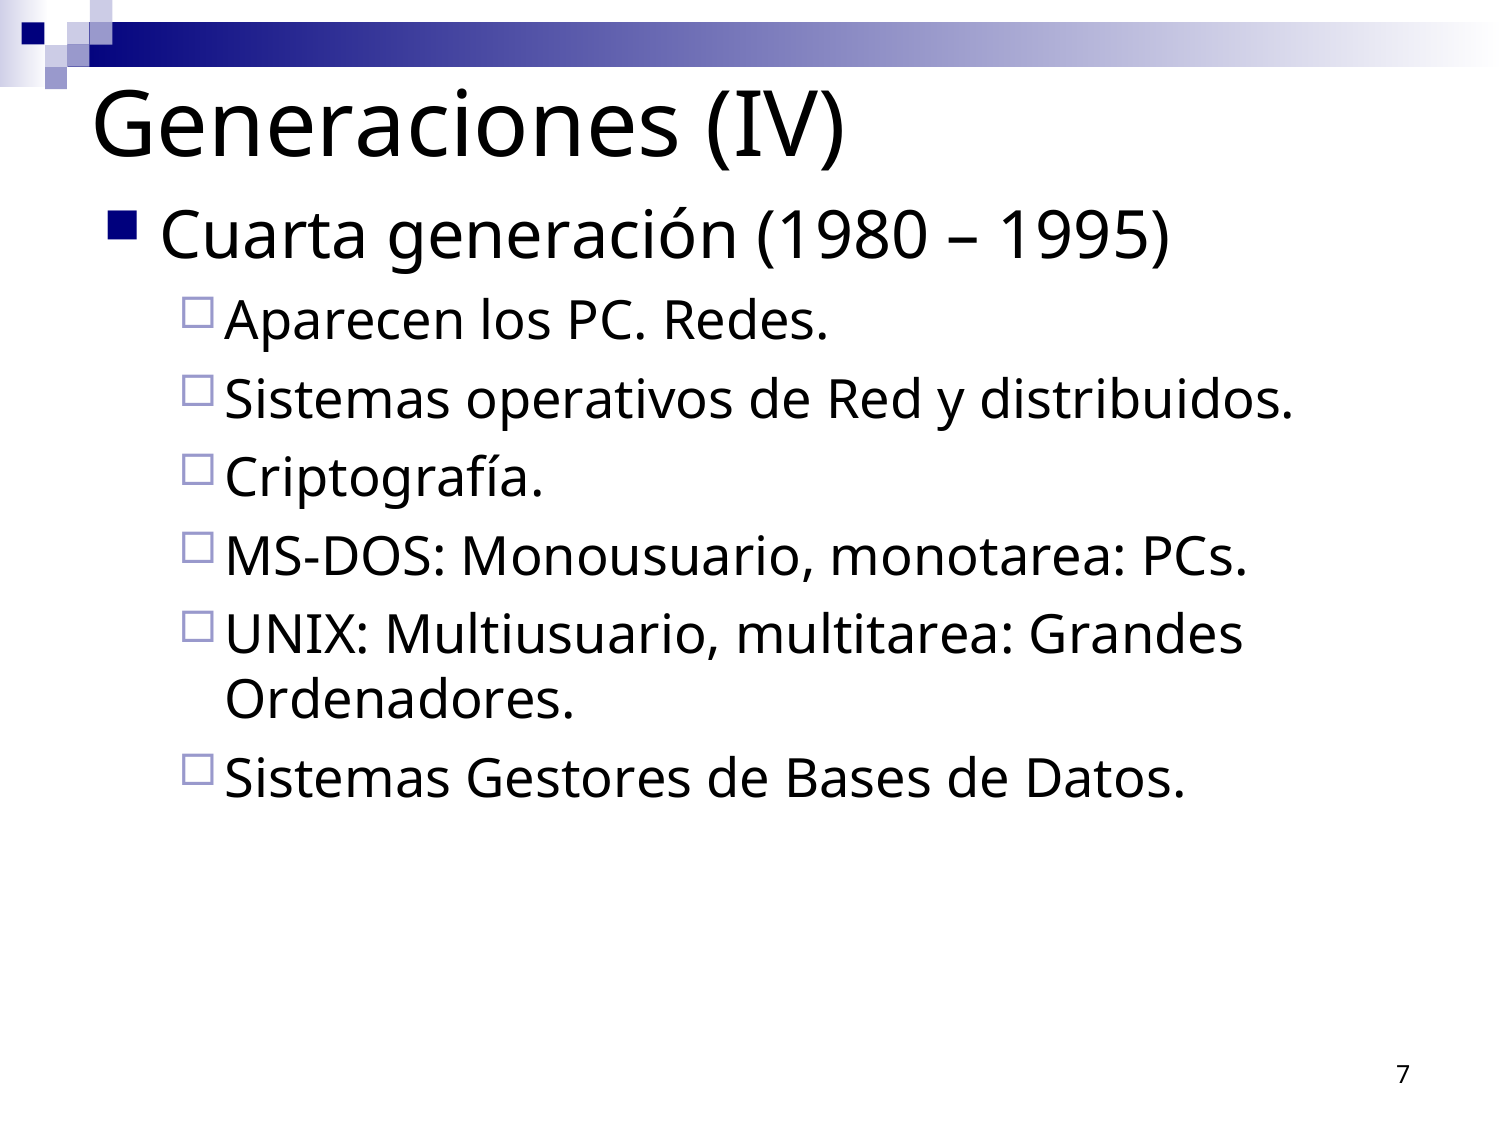

Generaciones (IV)
Cuarta generación (1980 – 1995)
Aparecen los PC. Redes.
Sistemas operativos de Red y distribuidos.
Criptografía.
MS-DOS: Monousuario, monotarea: PCs.
UNIX: Multiusuario, multitarea: Grandes Ordenadores.
Sistemas Gestores de Bases de Datos.